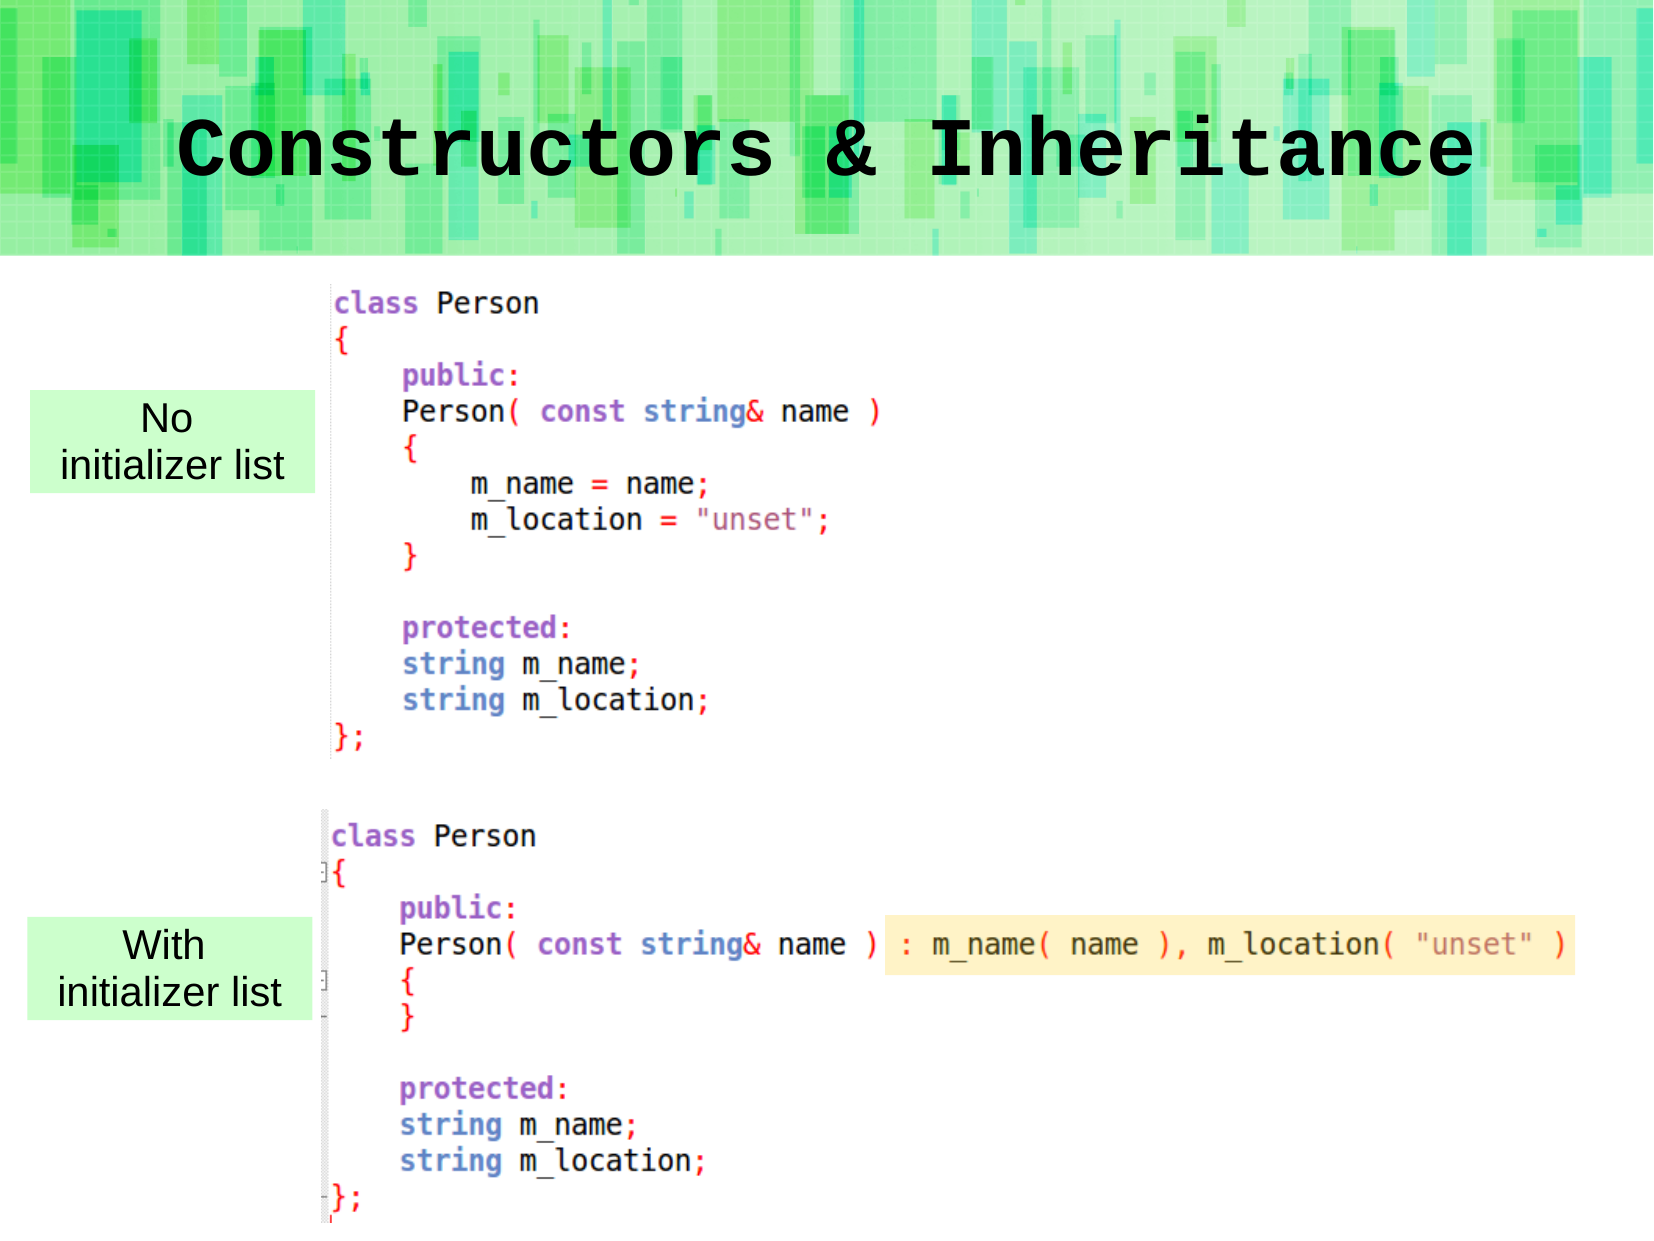

# Constructors & Inheritance
No
initializer list
With
initializer list